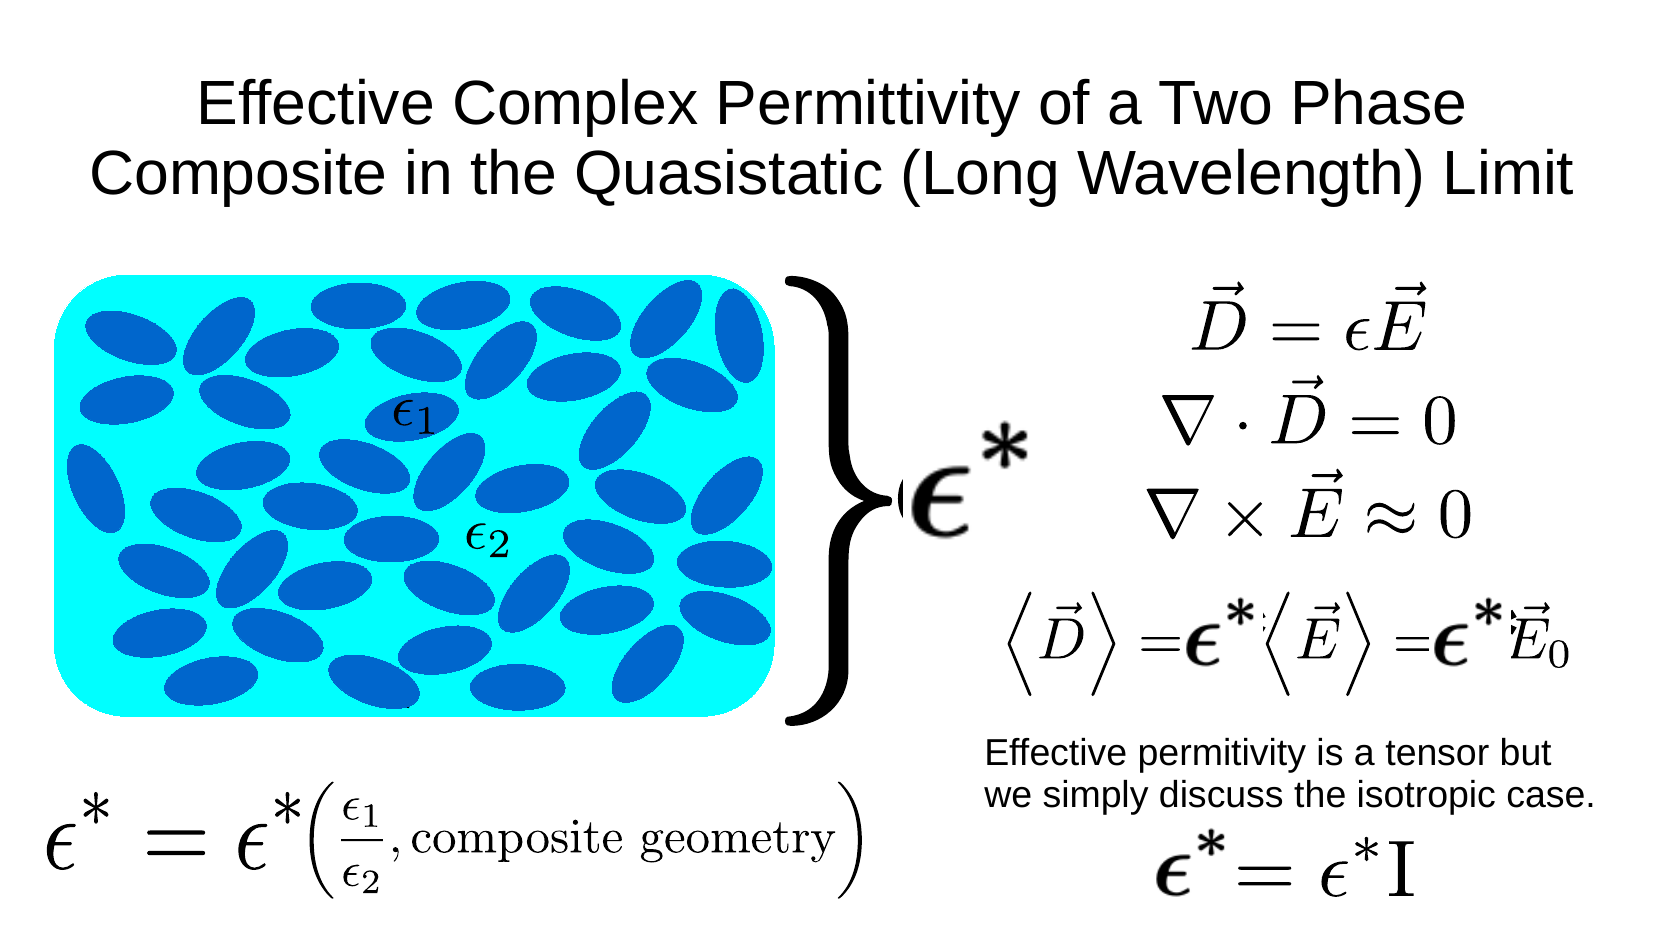

# Effective Complex Permittivity of a Two Phase Composite in the Quasistatic (Long Wavelength) Limit
ϵ*
ϵ*
ϵ*
Effective permitivity is a tensor but
we simply discuss the isotropic case.
ϵ*